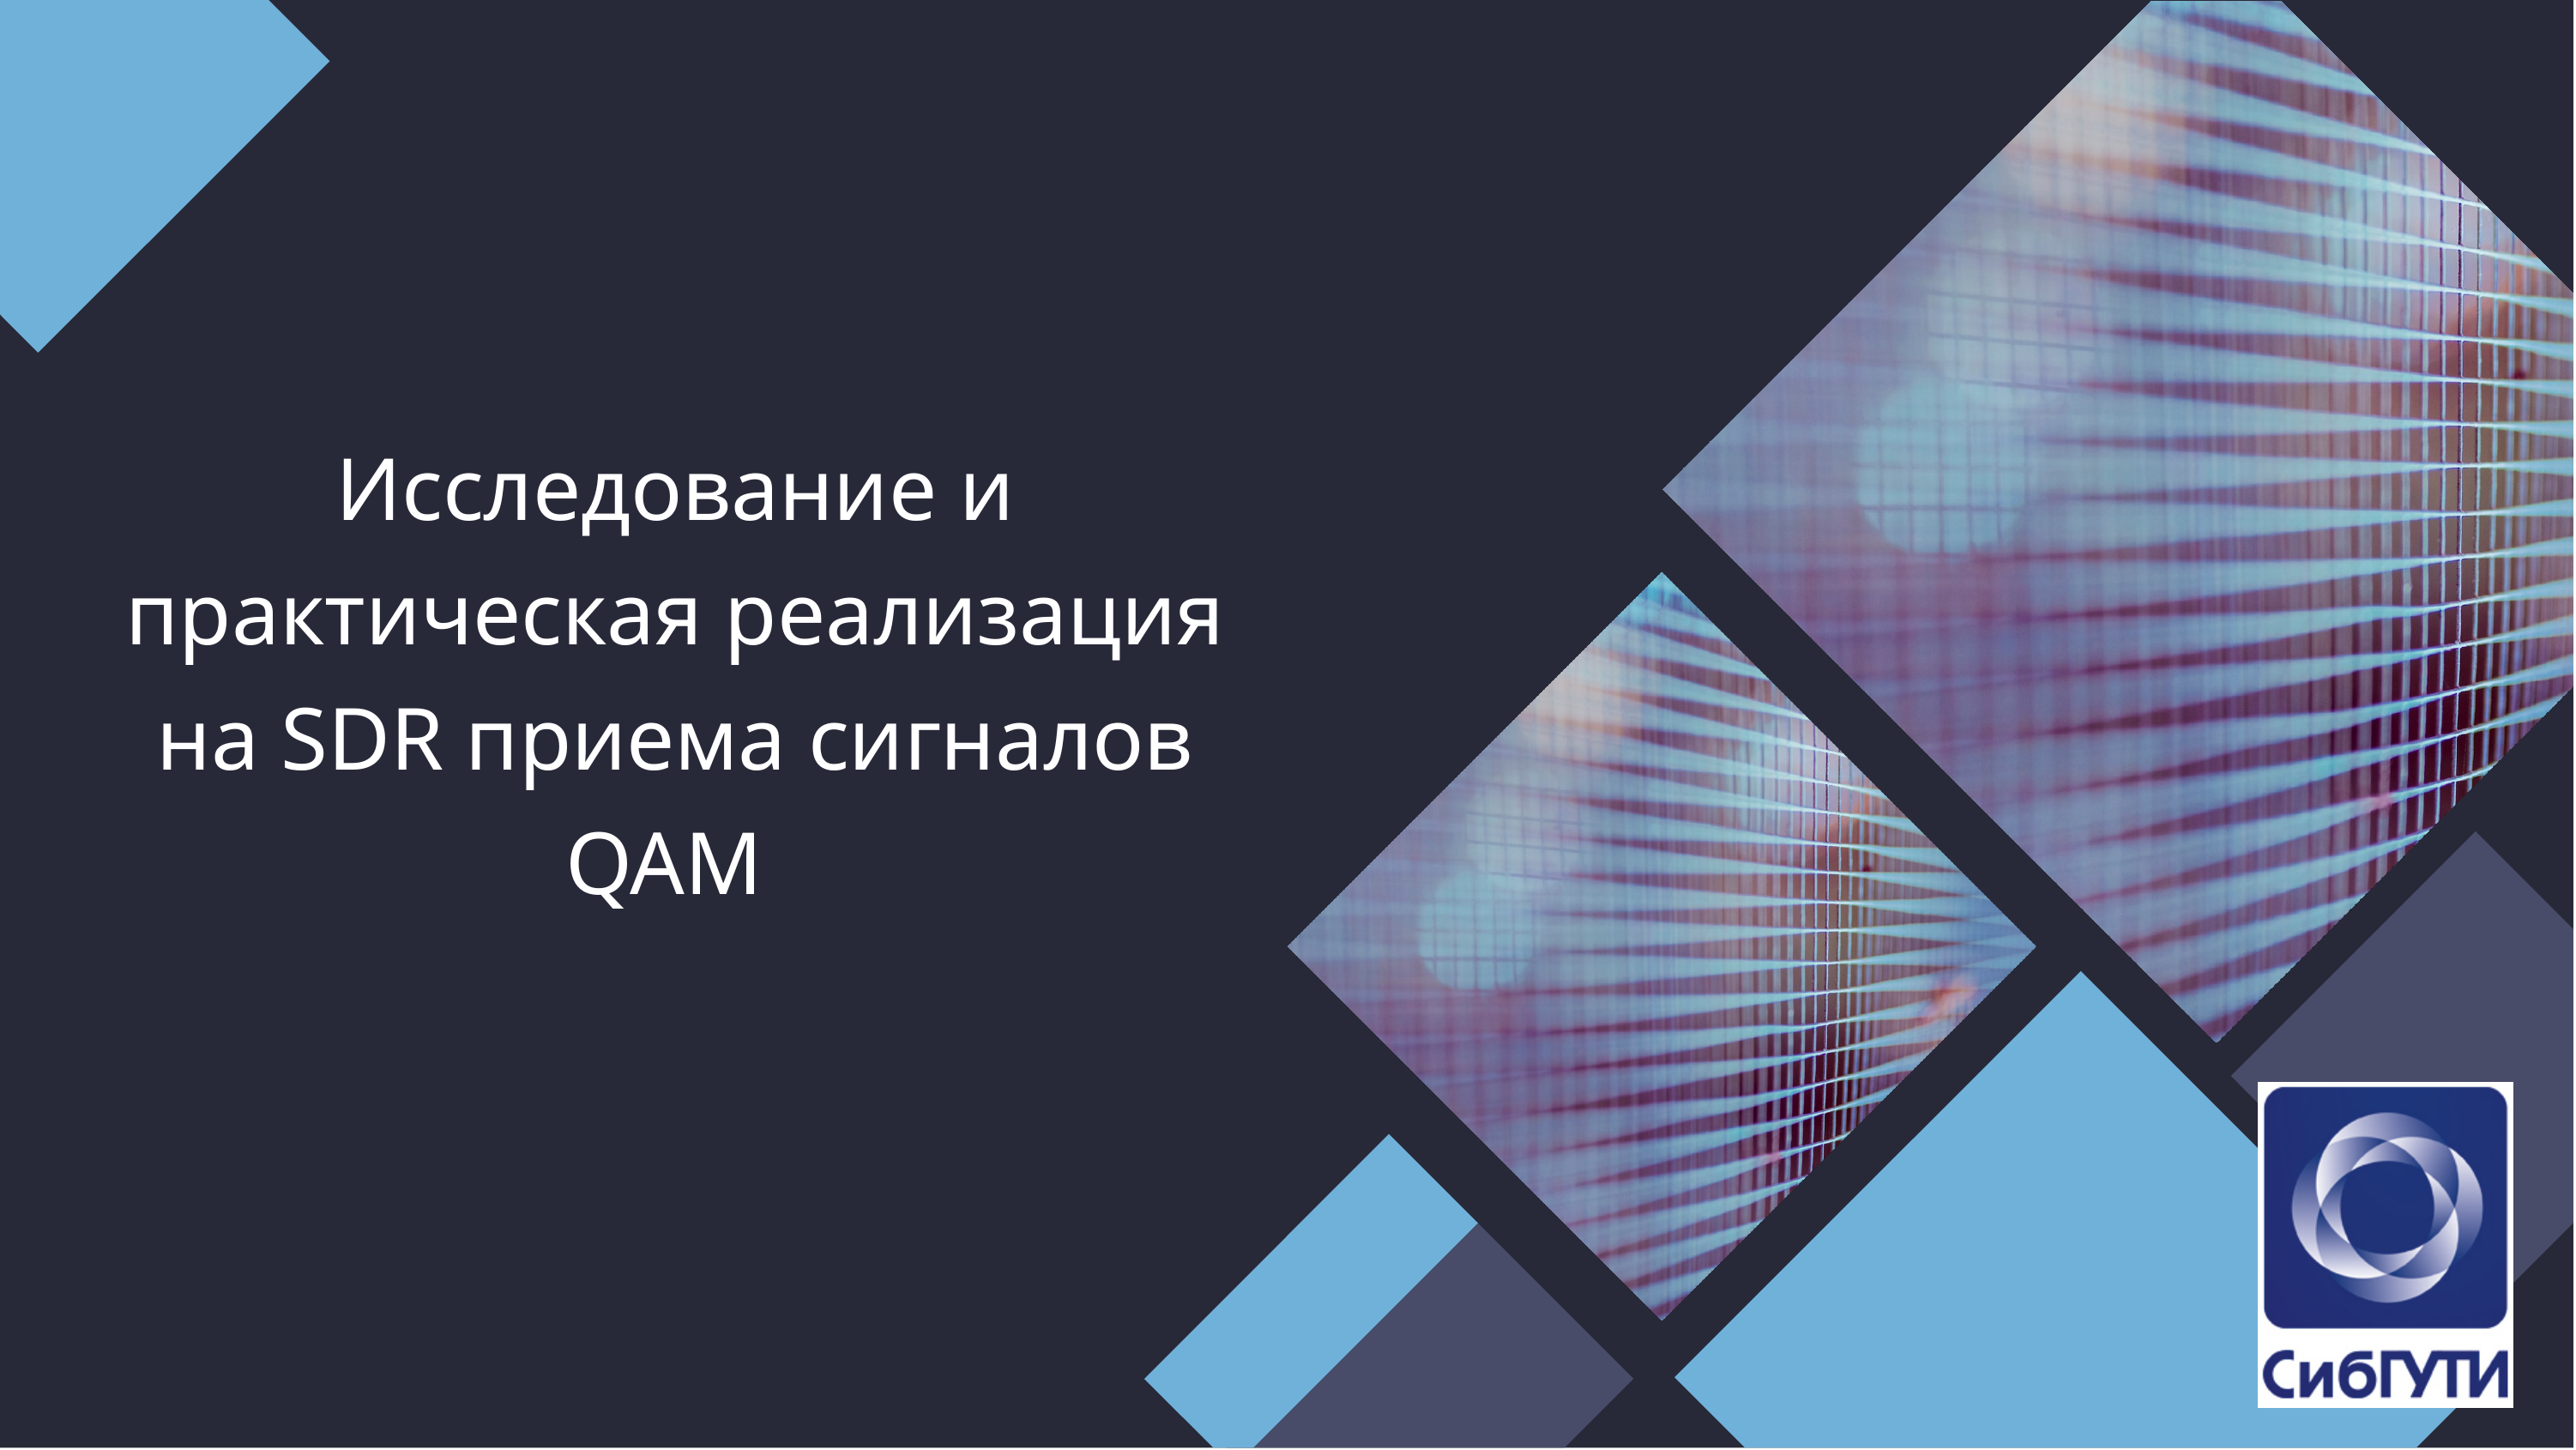

# Исследование и практическая реализация на SDR приема сигналов QAM